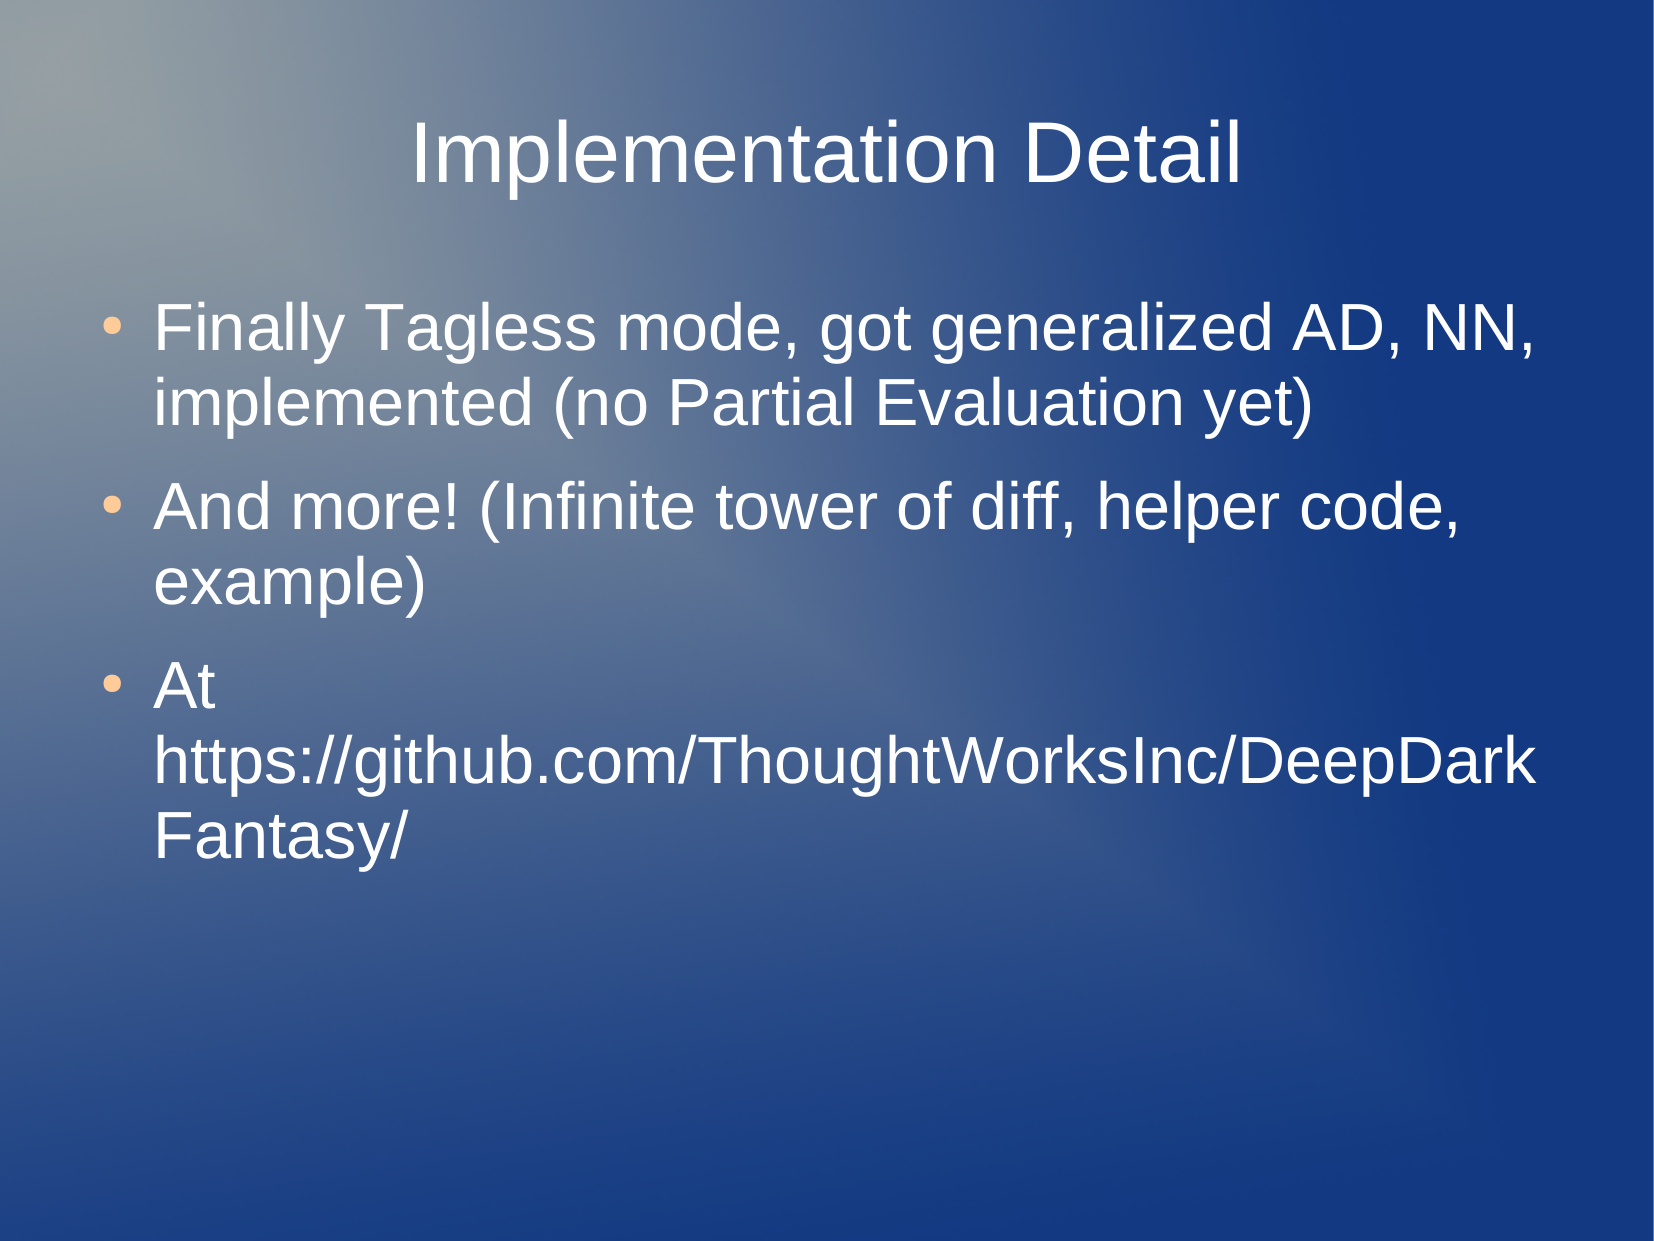

# Implementation Detail
Finally Tagless mode, got generalized AD, NN, implemented (no Partial Evaluation yet)
And more! (Infinite tower of diff, helper code, example)
At https://github.com/ThoughtWorksInc/DeepDarkFantasy/